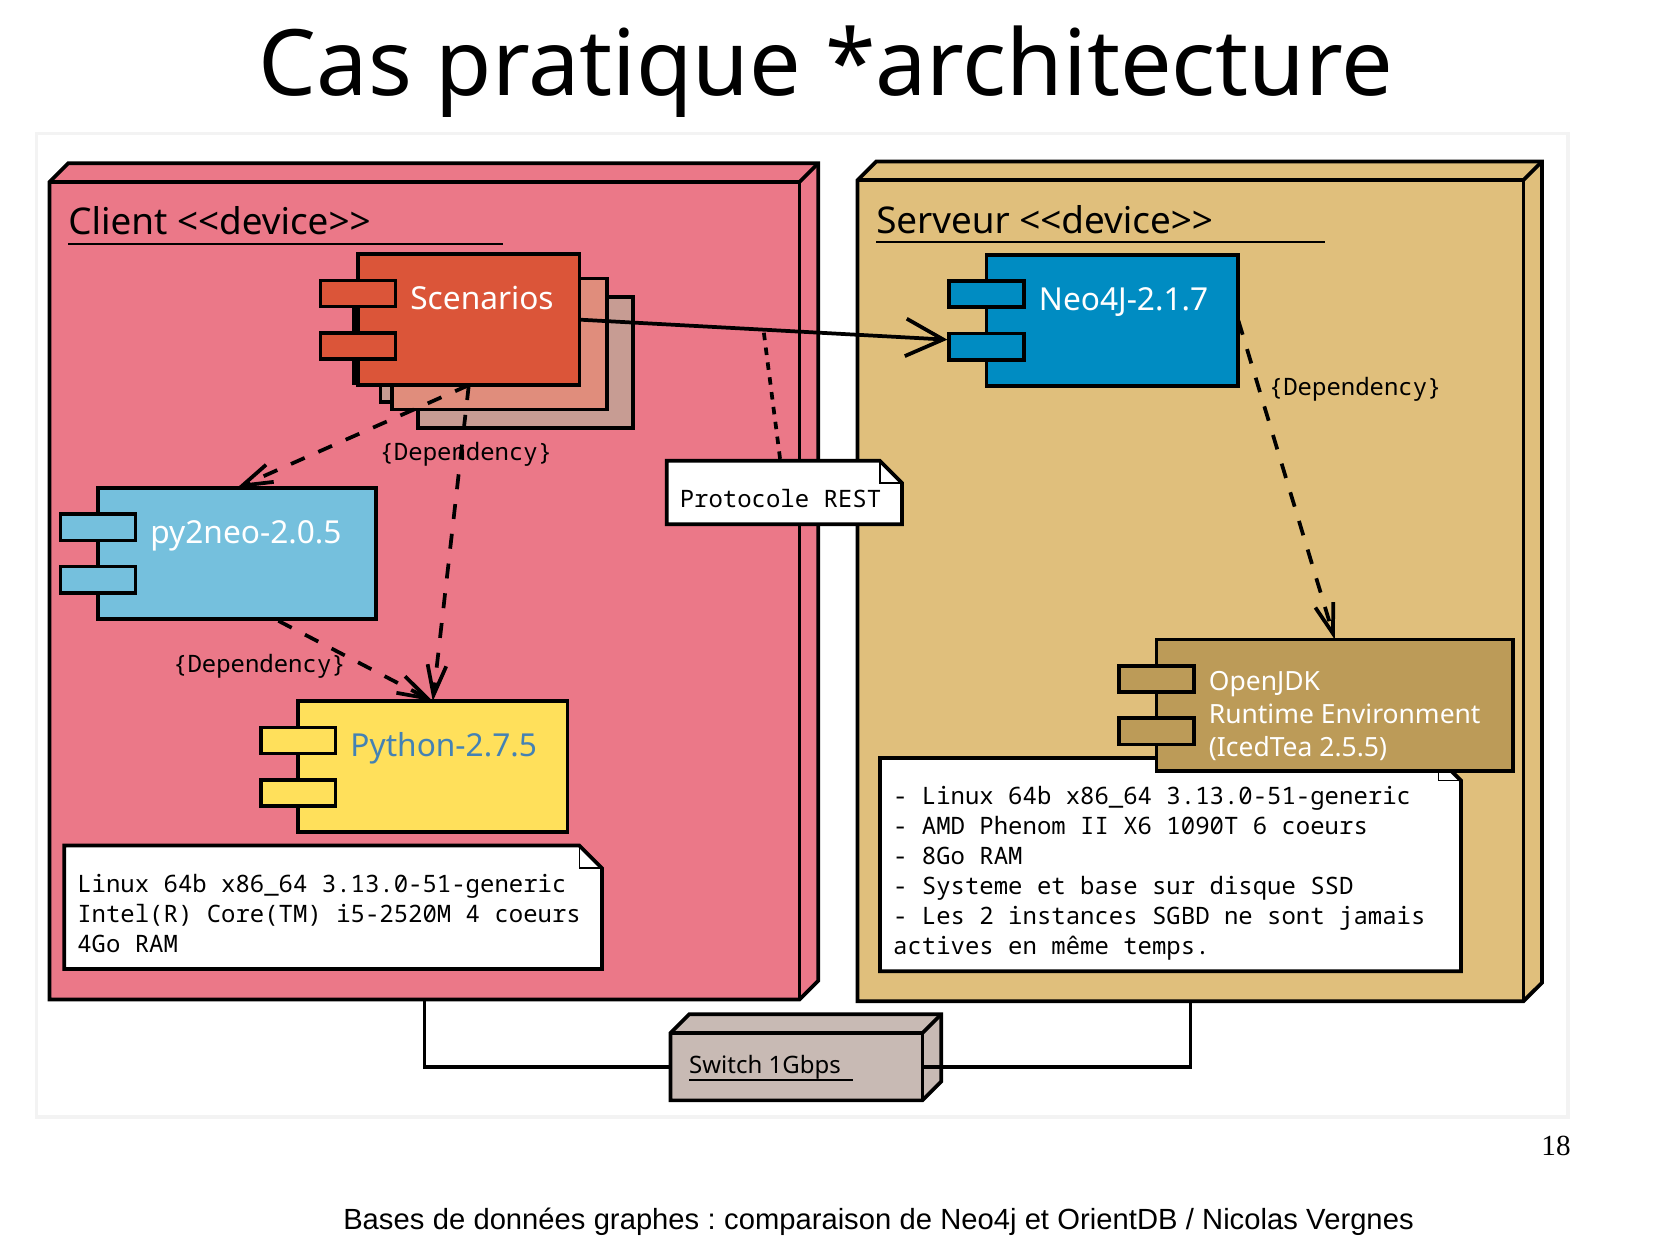

# Cas pratique *architecture
18
Bases de données graphes : comparaison de Neo4j et OrientDB / Nicolas Vergnes